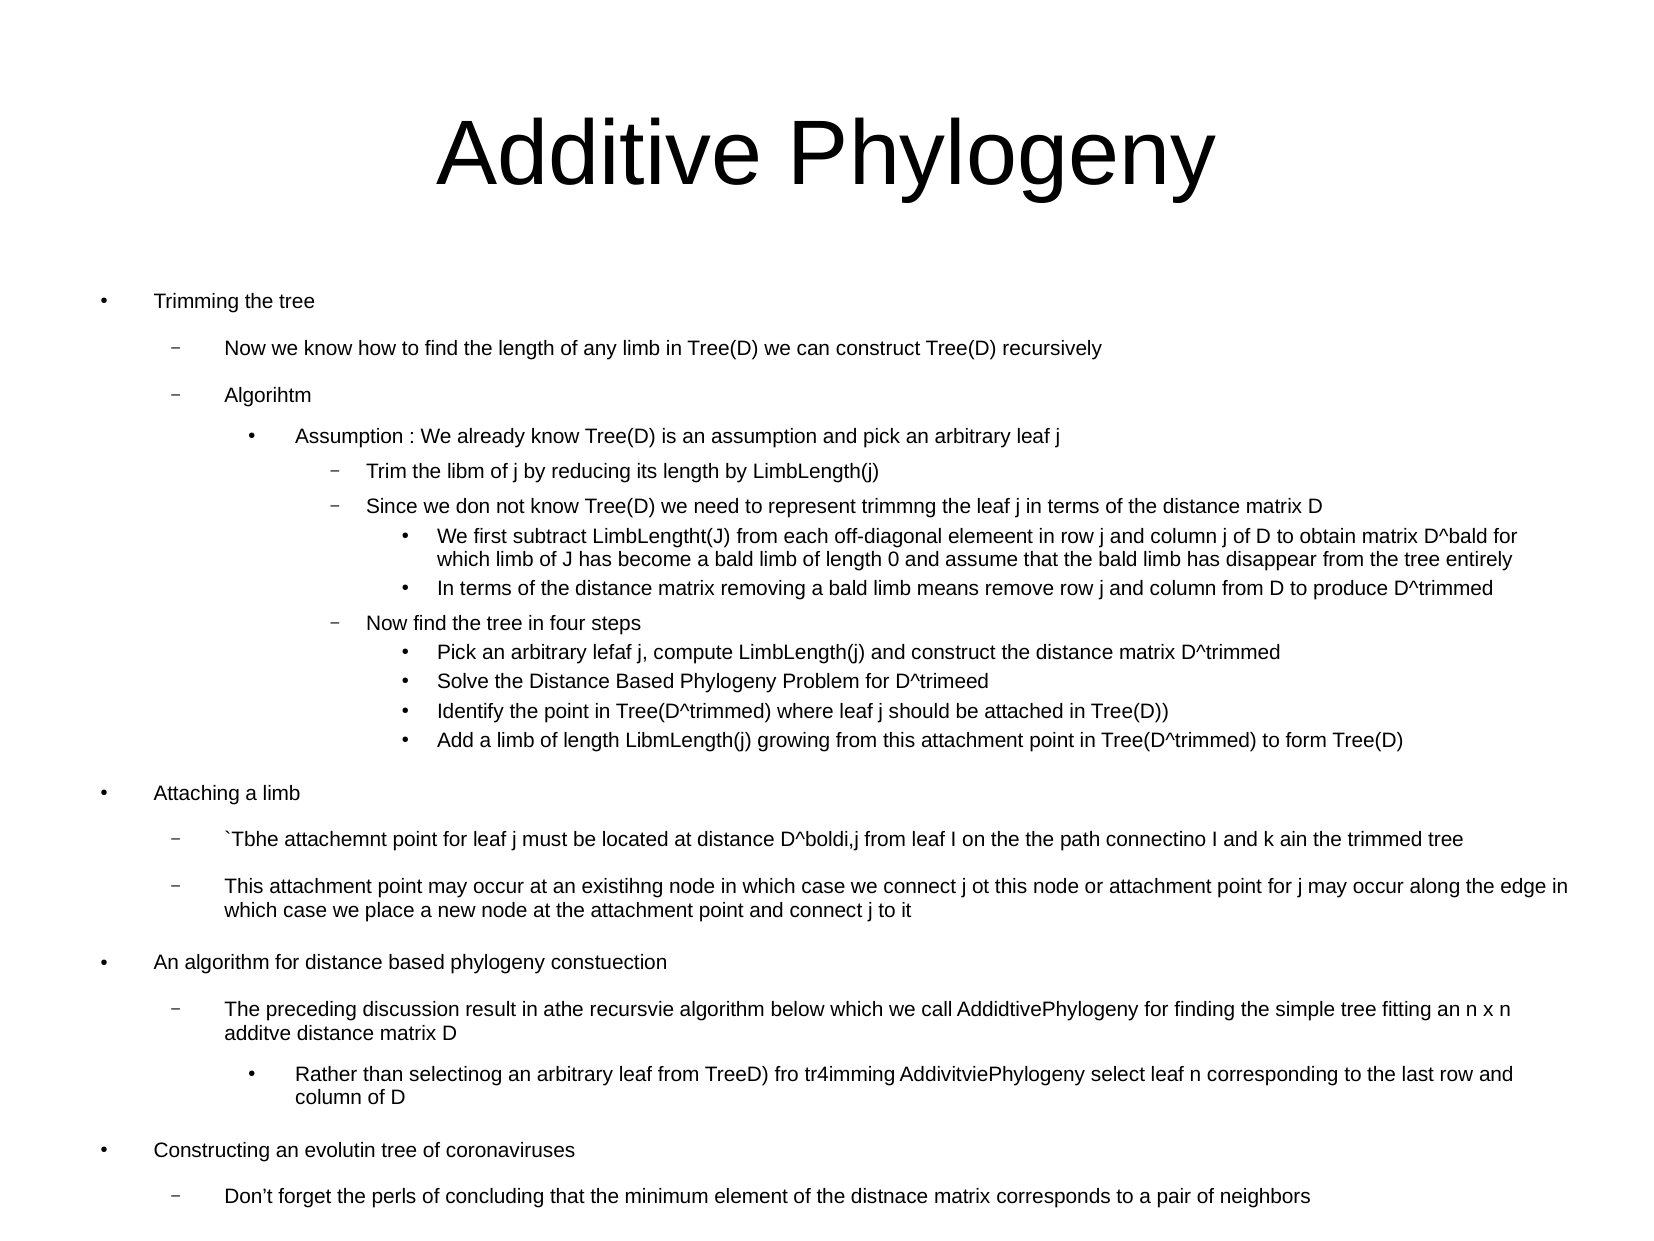

# Additive Phylogeny
Trimming the tree
Now we know how to find the length of any limb in Tree(D) we can construct Tree(D) recursively
Algorihtm
Assumption : We already know Tree(D) is an assumption and pick an arbitrary leaf j
Trim the libm of j by reducing its length by LimbLength(j)
Since we don not know Tree(D) we need to represent trimmng the leaf j in terms of the distance matrix D
We first subtract LimbLengtht(J) from each off-diagonal elemeent in row j and column j of D to obtain matrix D^bald for which limb of J has become a bald limb of length 0 and assume that the bald limb has disappear from the tree entirely
In terms of the distance matrix removing a bald limb means remove row j and column from D to produce D^trimmed
Now find the tree in four steps
Pick an arbitrary lefaf j, compute LimbLength(j) and construct the distance matrix D^trimmed
Solve the Distance Based Phylogeny Problem for D^trimeed
Identify the point in Tree(D^trimmed) where leaf j should be attached in Tree(D))
Add a limb of length LibmLength(j) growing from this attachment point in Tree(D^trimmed) to form Tree(D)
Attaching a limb
`Tbhe attachemnt point for leaf j must be located at distance D^boldi,j from leaf I on the the path connectino I and k ain the trimmed tree
This attachment point may occur at an existihng node in which case we connect j ot this node or attachment point for j may occur along the edge in which case we place a new node at the attachment point and connect j to it
An algorithm for distance based phylogeny constuection
The preceding discussion result in athe recursvie algorithm below which we call AddidtivePhylogeny for finding the simple tree fitting an n x n additve distance matrix D
Rather than selectinog an arbitrary leaf from TreeD) fro tr4imming AddivitviePhylogeny select leaf n corresponding to the last row and column of D
Constructing an evolutin tree of coronaviruses
Don’t forget the perls of concluding that the minimum element of the distnace matrix corresponds to a pair of neighbors